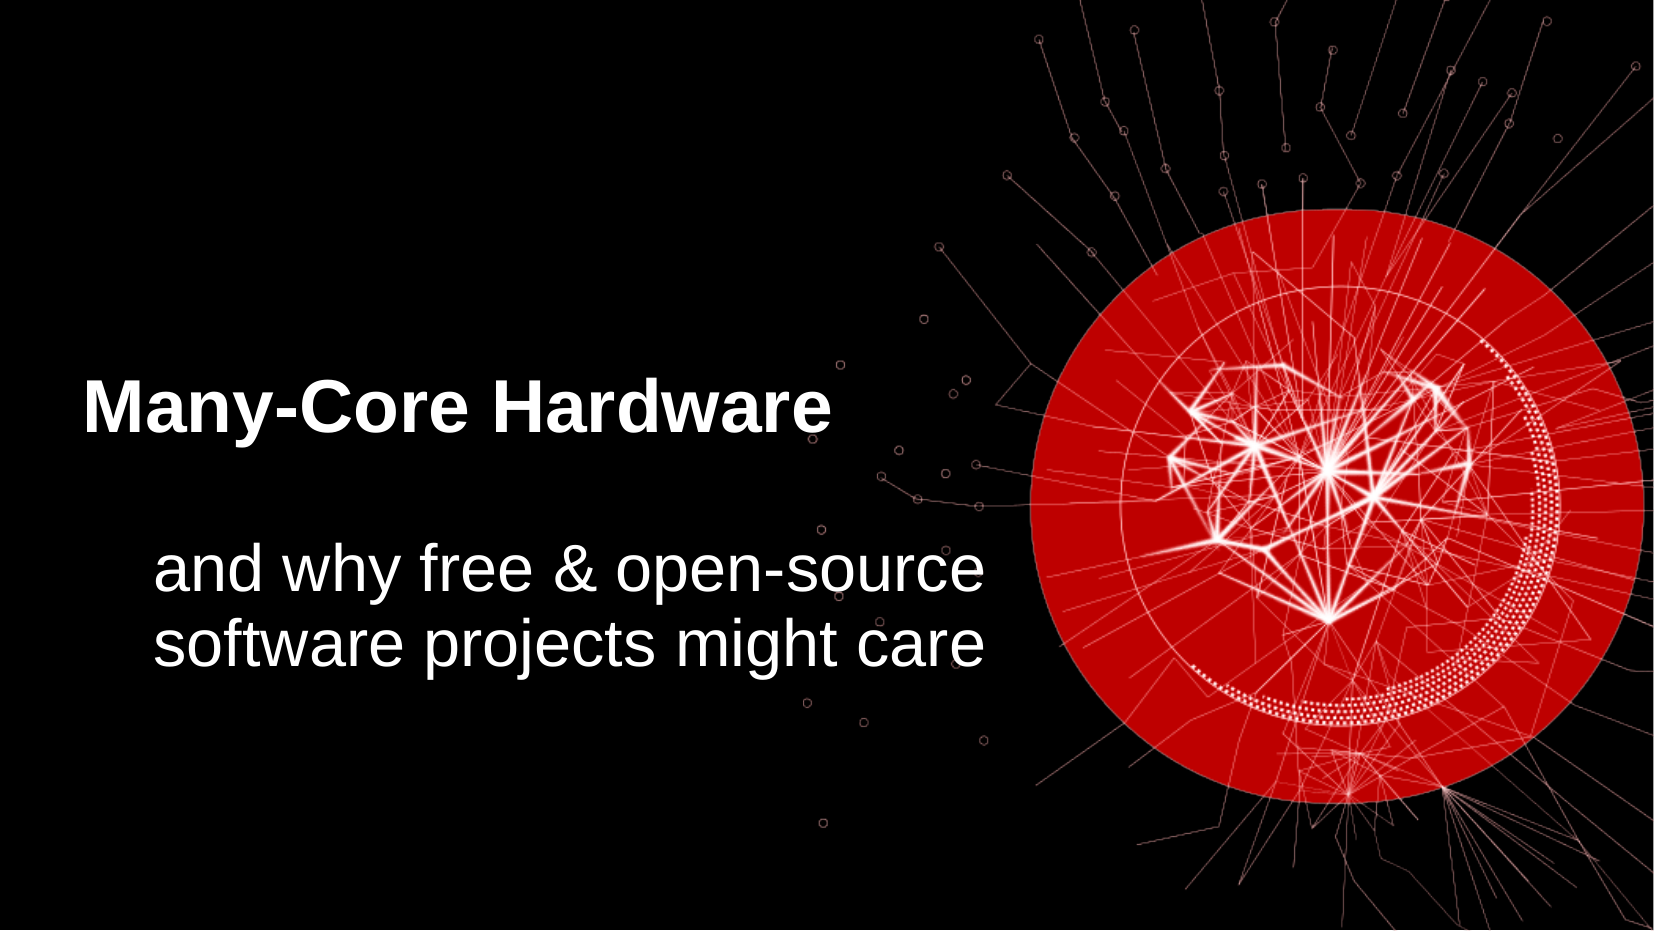

# Many-Core Hardware
and why free & open-source
software projects might care